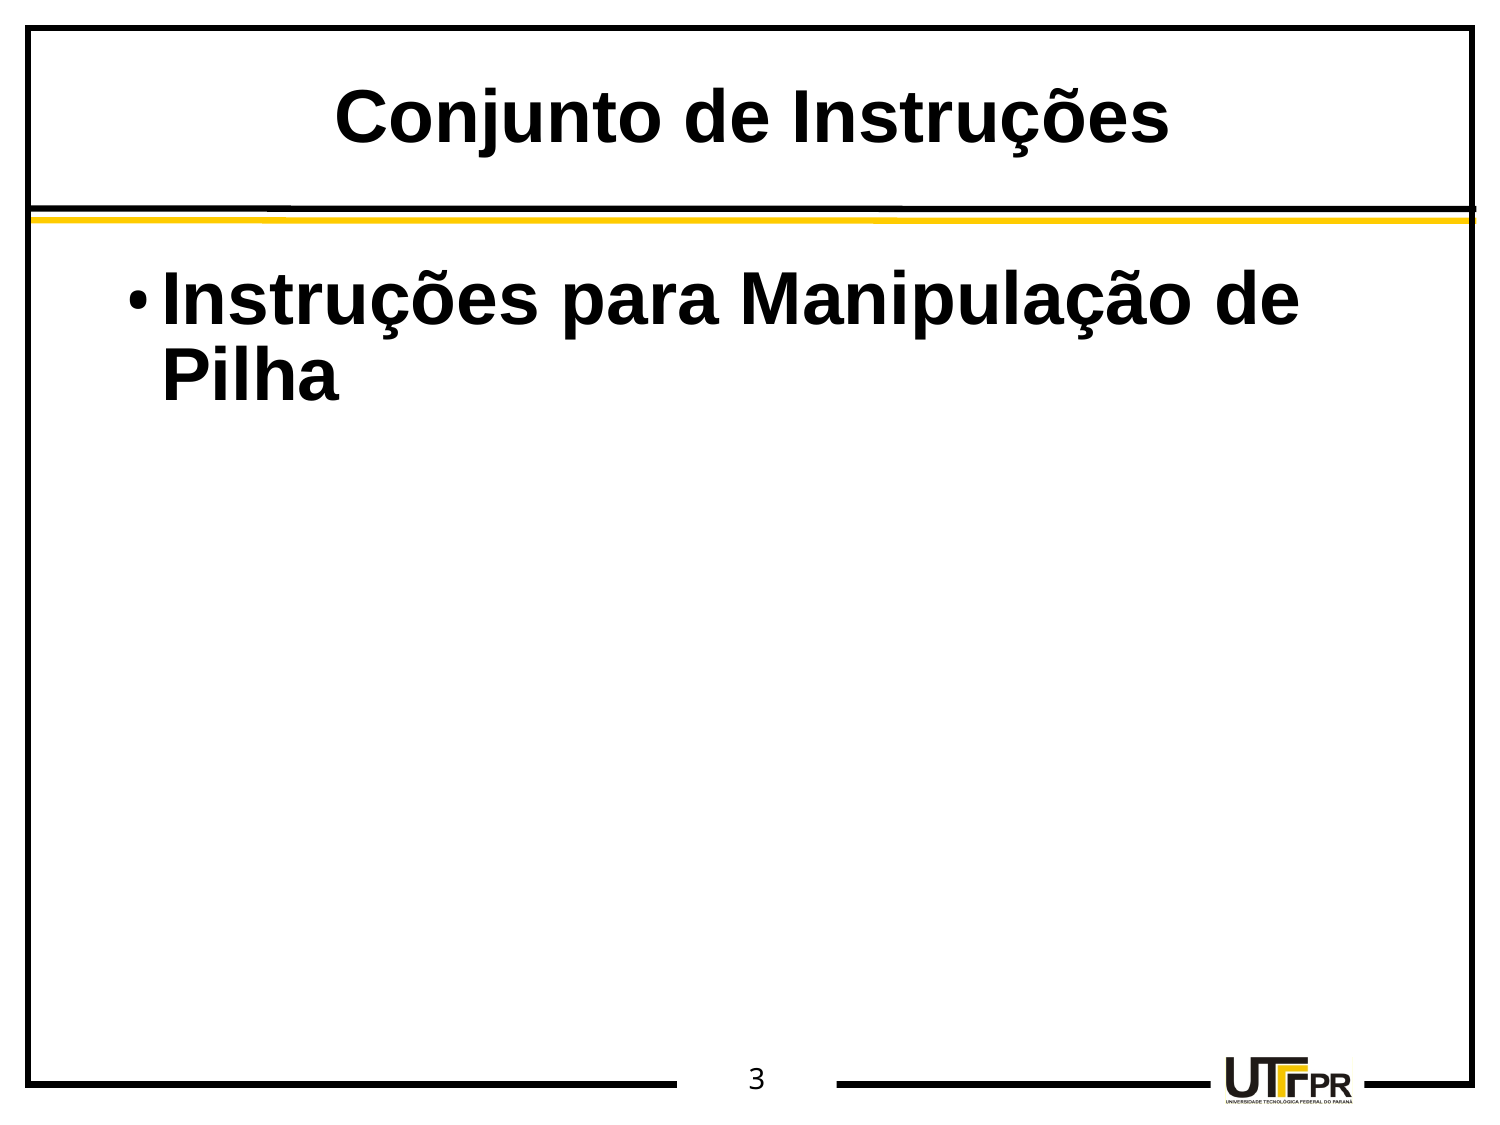

# Conjunto de Instruções
Instruções para Manipulação de Pilha